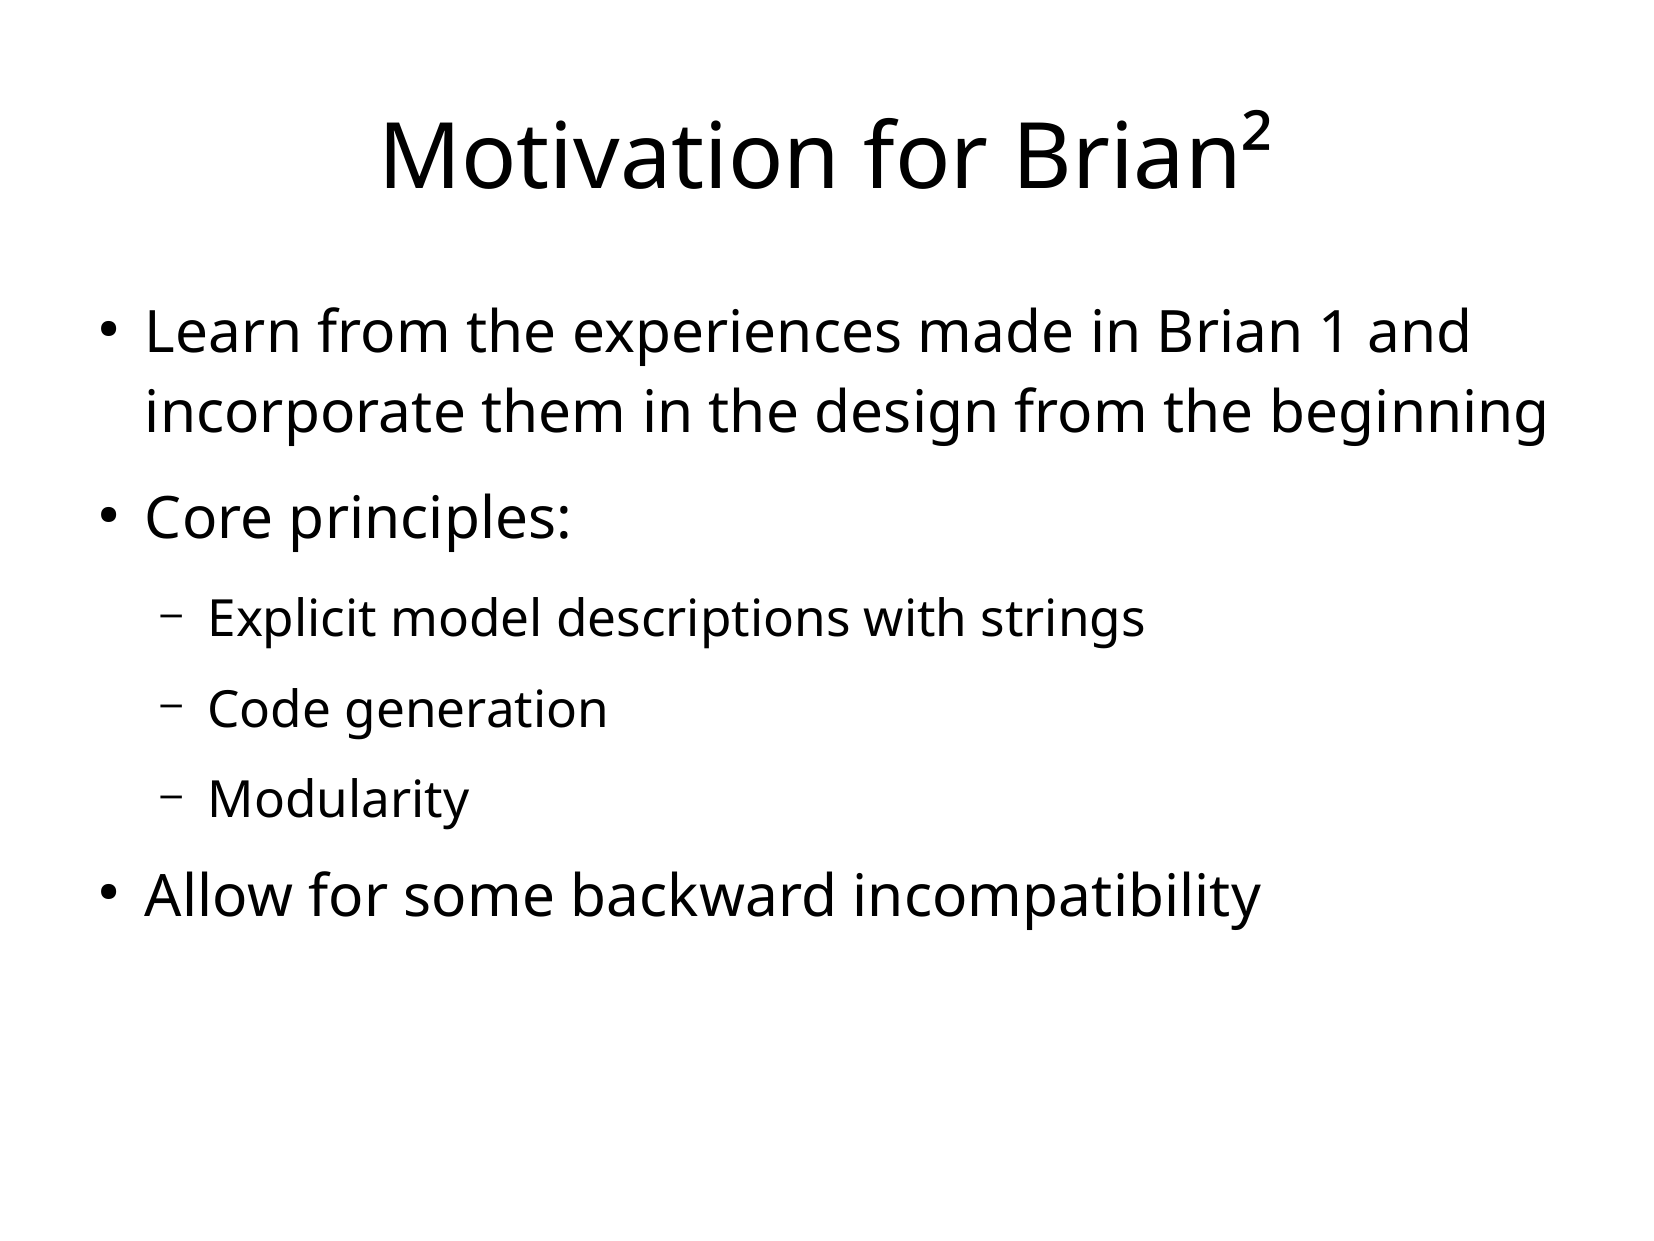

# Motivation for Brian²
Learn from the experiences made in Brian 1 and incorporate them in the design from the beginning
Core principles:
Explicit model descriptions with strings
Code generation
Modularity
Allow for some backward incompatibility